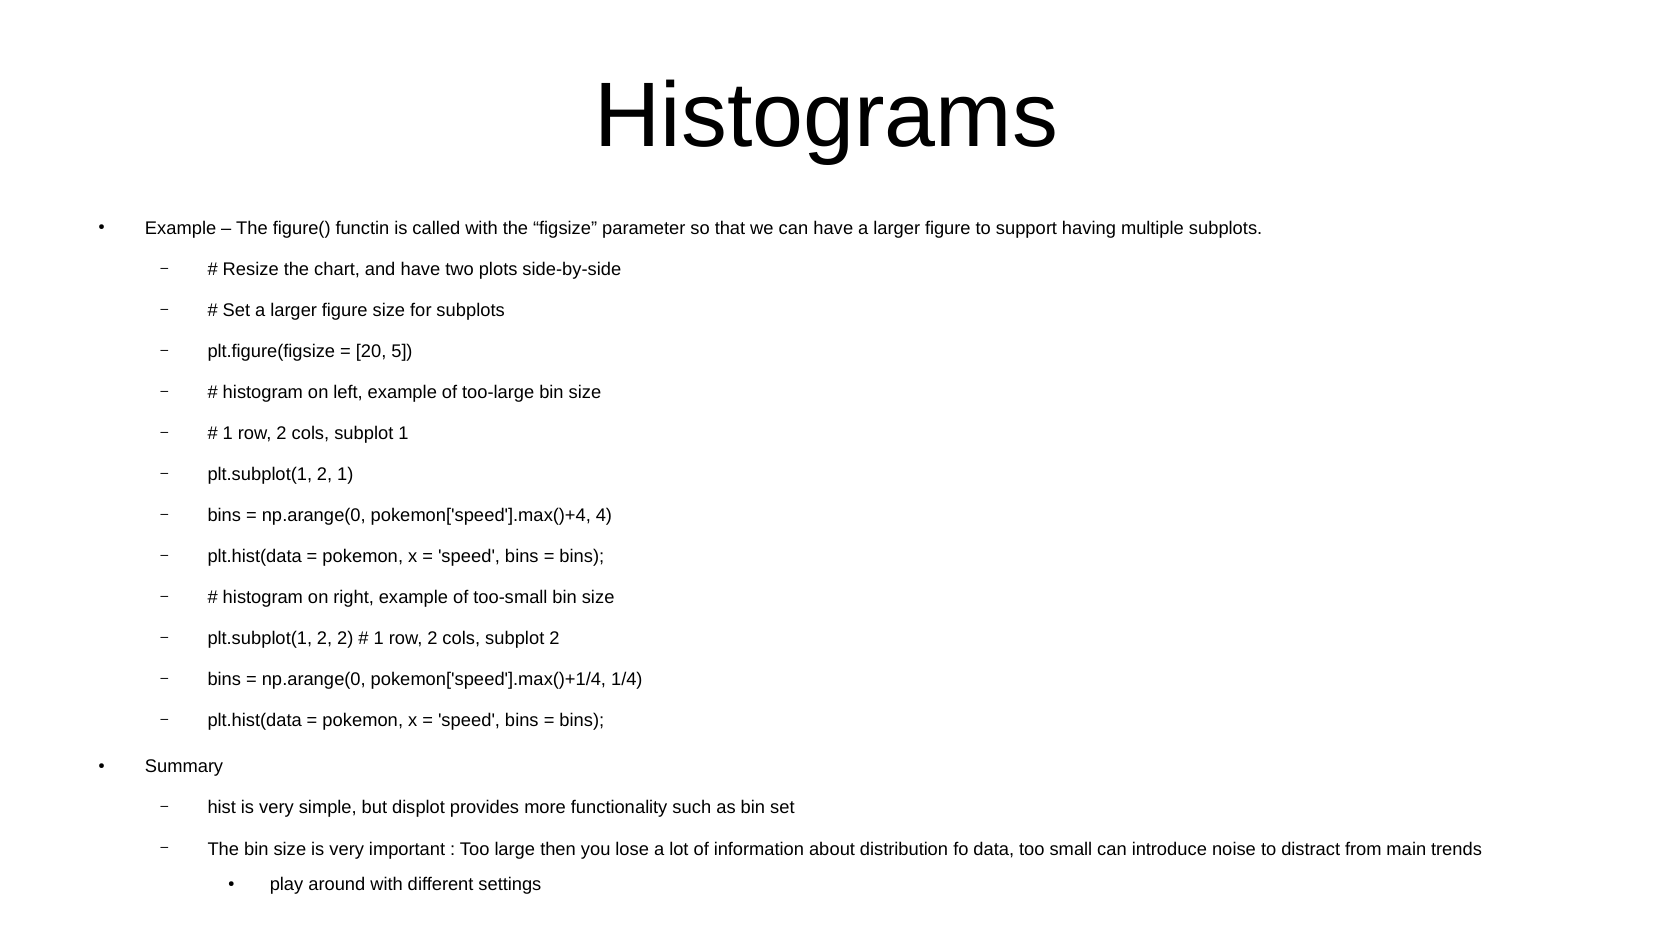

# Histograms
Example – The figure() functin is called with the “figsize” parameter so that we can have a larger figure to support having multiple subplots.
# Resize the chart, and have two plots side-by-side
# Set a larger figure size for subplots
plt.figure(figsize = [20, 5])
# histogram on left, example of too-large bin size
# 1 row, 2 cols, subplot 1
plt.subplot(1, 2, 1)
bins = np.arange(0, pokemon['speed'].max()+4, 4)
plt.hist(data = pokemon, x = 'speed', bins = bins);
# histogram on right, example of too-small bin size
plt.subplot(1, 2, 2) # 1 row, 2 cols, subplot 2
bins = np.arange(0, pokemon['speed'].max()+1/4, 1/4)
plt.hist(data = pokemon, x = 'speed', bins = bins);
Summary
hist is very simple, but displot provides more functionality such as bin set
The bin size is very important : Too large then you lose a lot of information about distribution fo data, too small can introduce noise to distract from main trends
play around with different settings